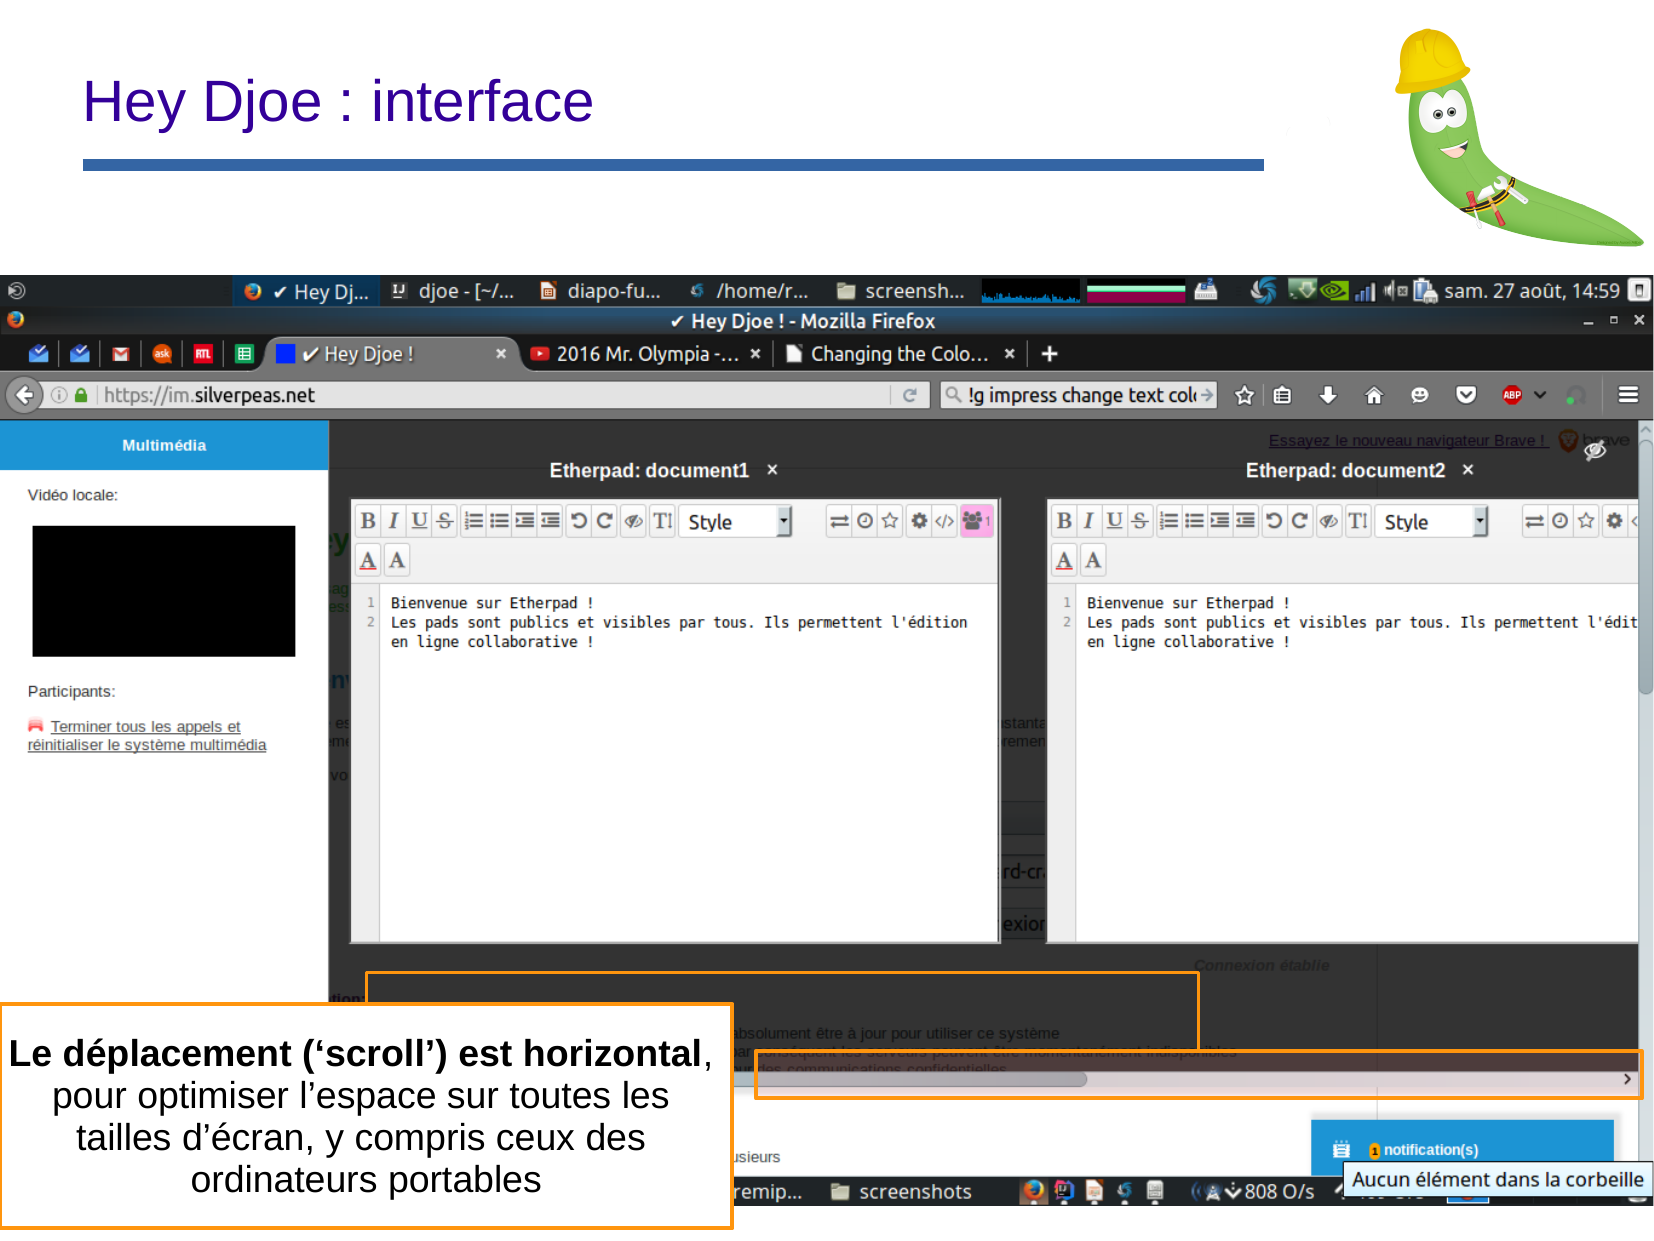

# Hey Djoe : interface
Le déplacement (‘scroll’) est horizontal,
pour optimiser l’espace sur toutes les
tailles d’écran, y compris ceux des
ordinateurs portables
13